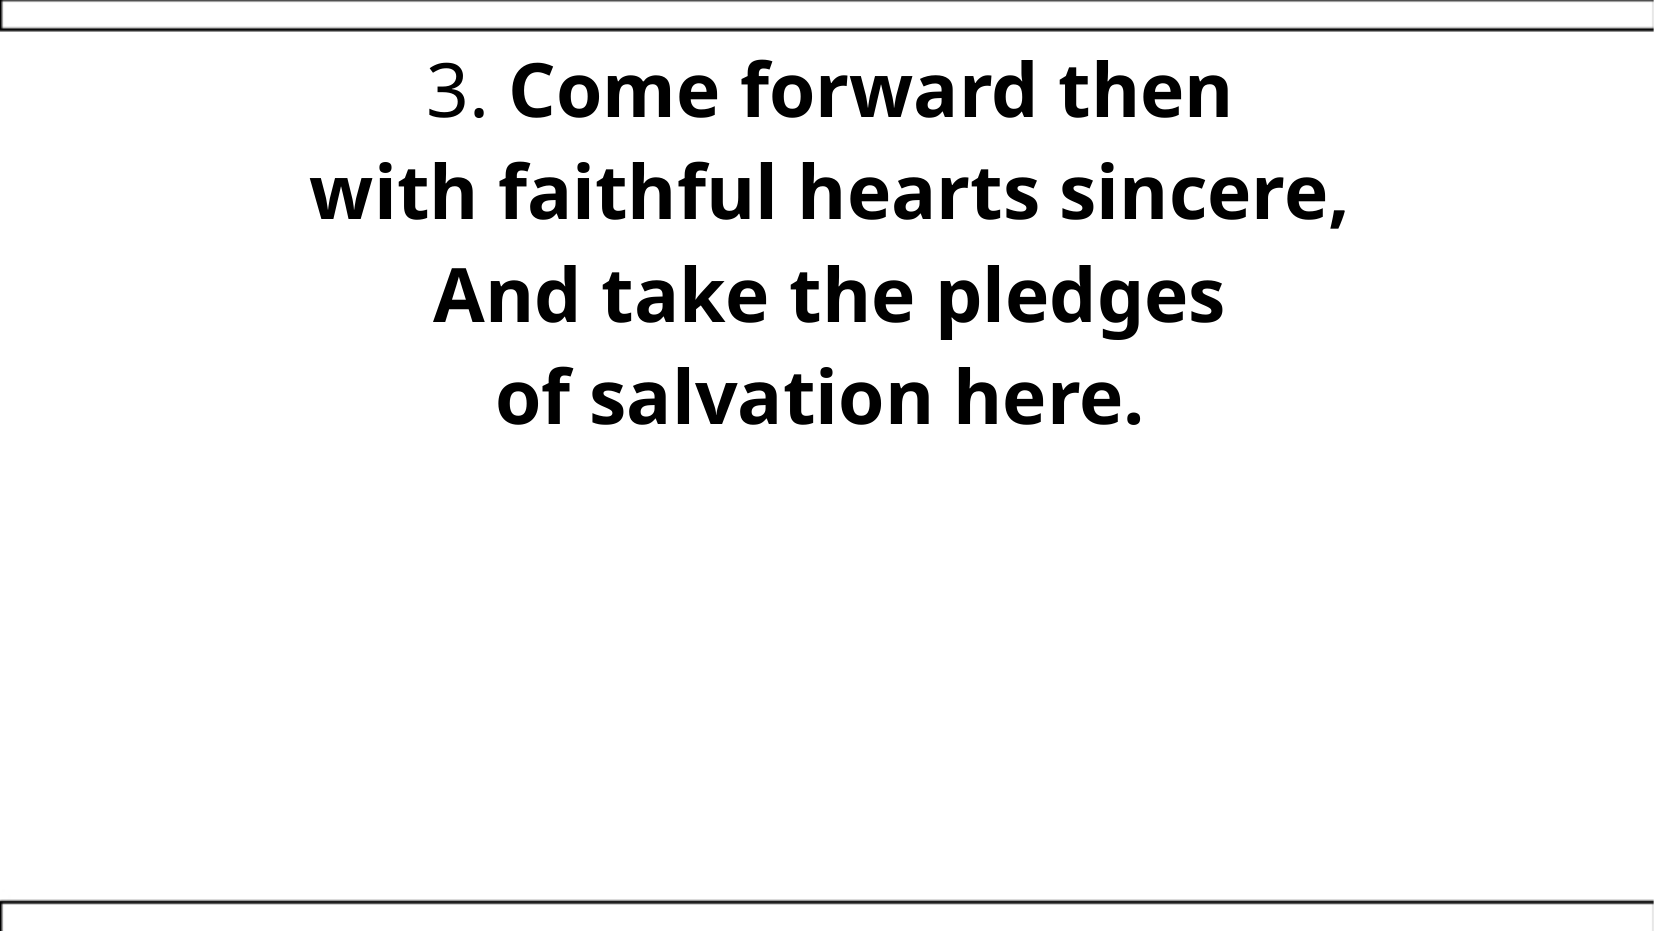

3. Come forward then
with faithful hearts sincere,
And take the pledges
of salvation here.